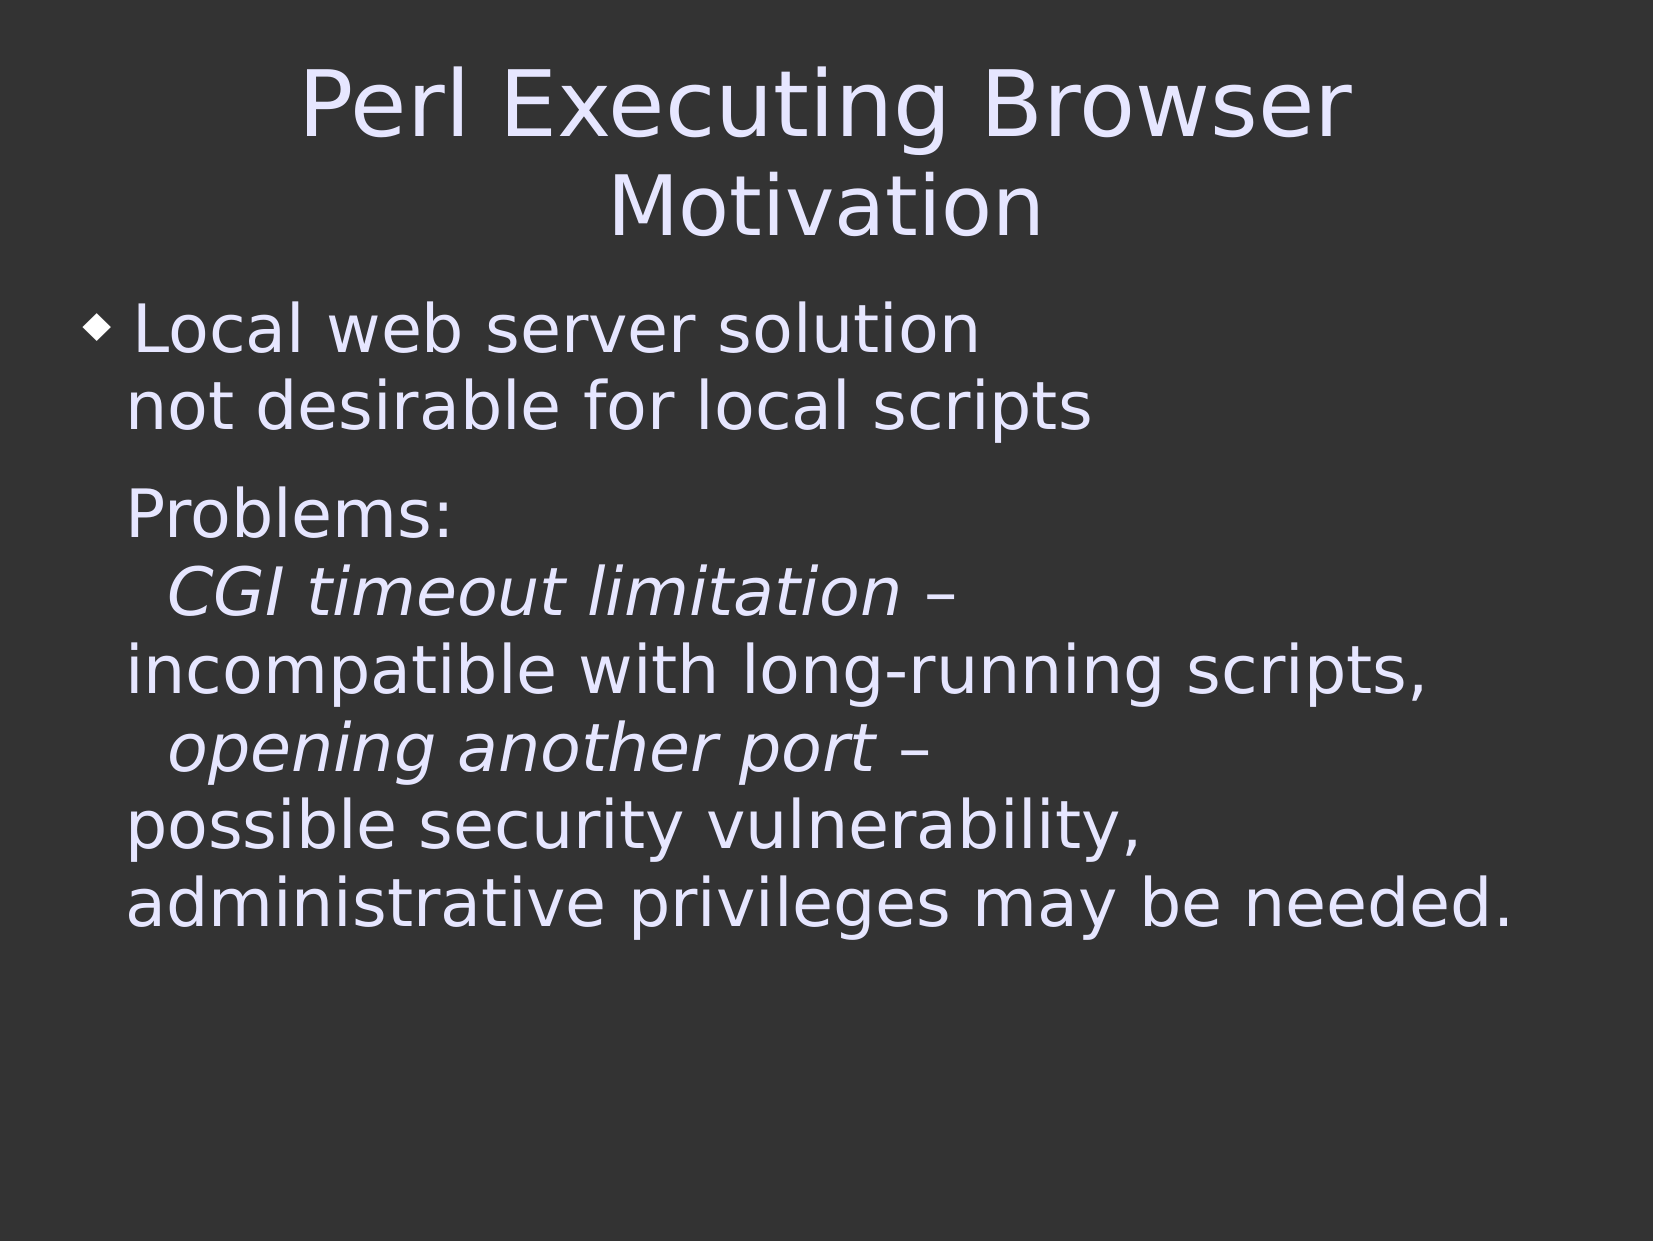

# Perl Executing Browser Motivation
 Local web server solution
 not desirable for local scripts
 Problems:
 CGI timeout limitation –
 incompatible with long-running scripts,
 opening another port –
 possible security vulnerability,
 administrative privileges may be needed.